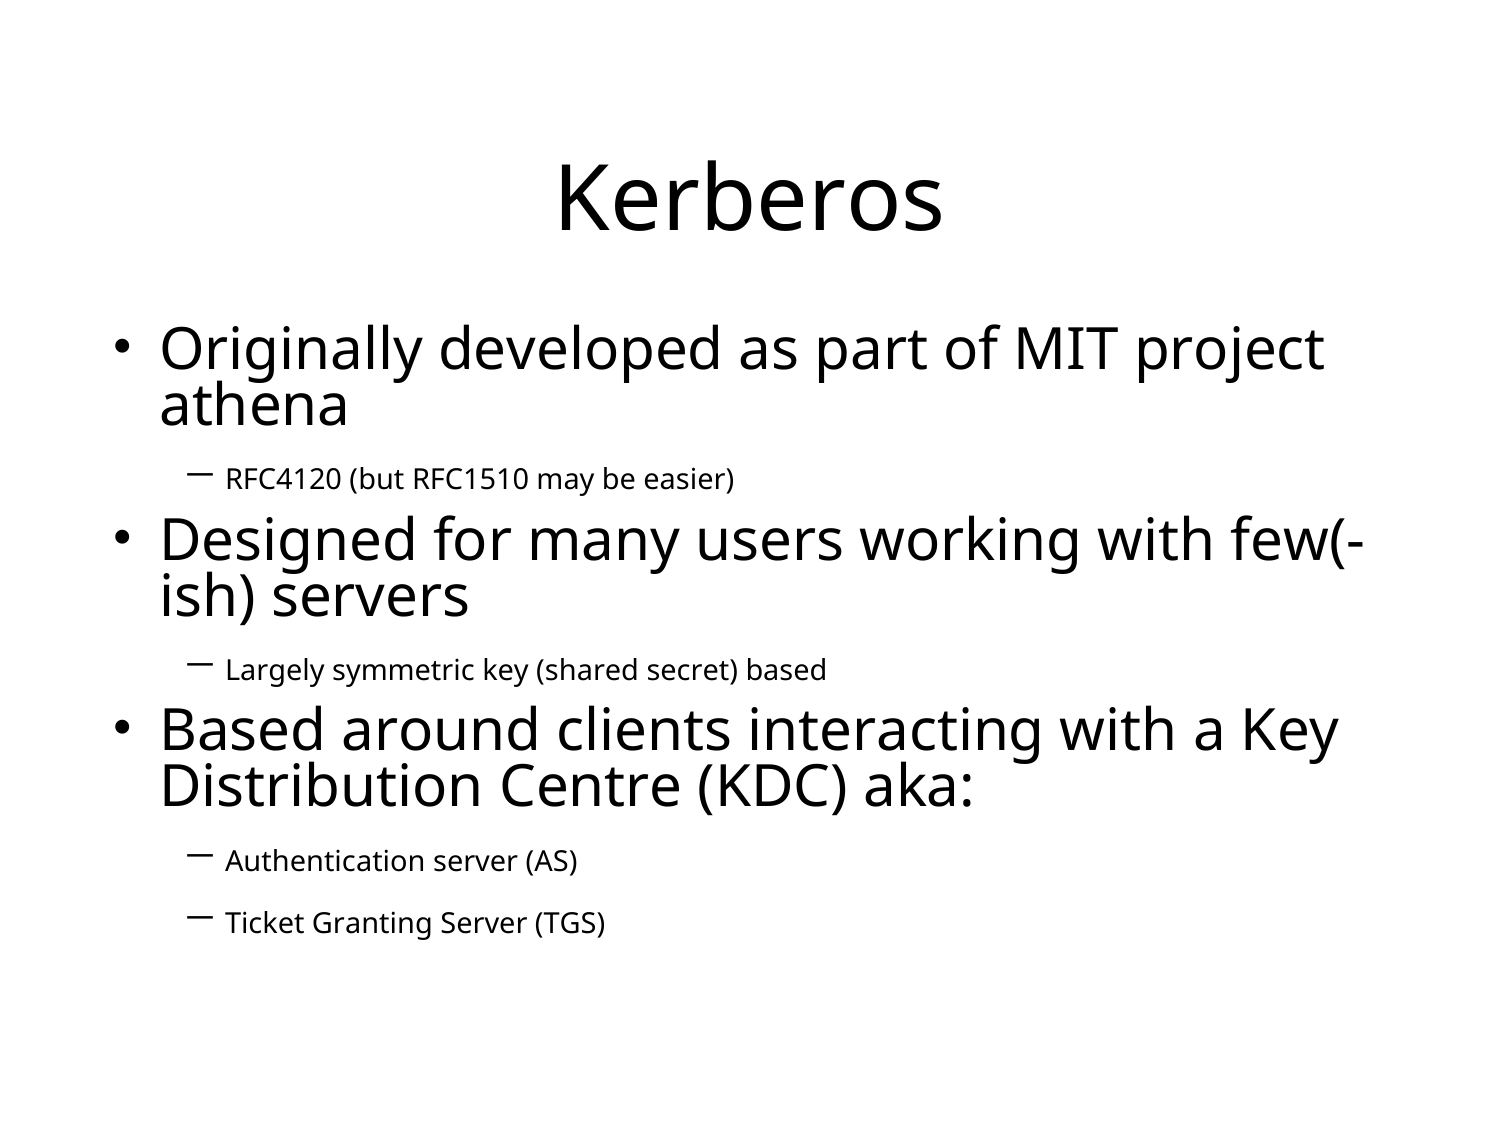

Kerberos
Originally developed as part of MIT project athena
RFC4120 (but RFC1510 may be easier)
Designed for many users working with few(-ish) servers
Largely symmetric key (shared secret) based
Based around clients interacting with a Key Distribution Centre (KDC) aka:
Authentication server (AS)
Ticket Granting Server (TGS)